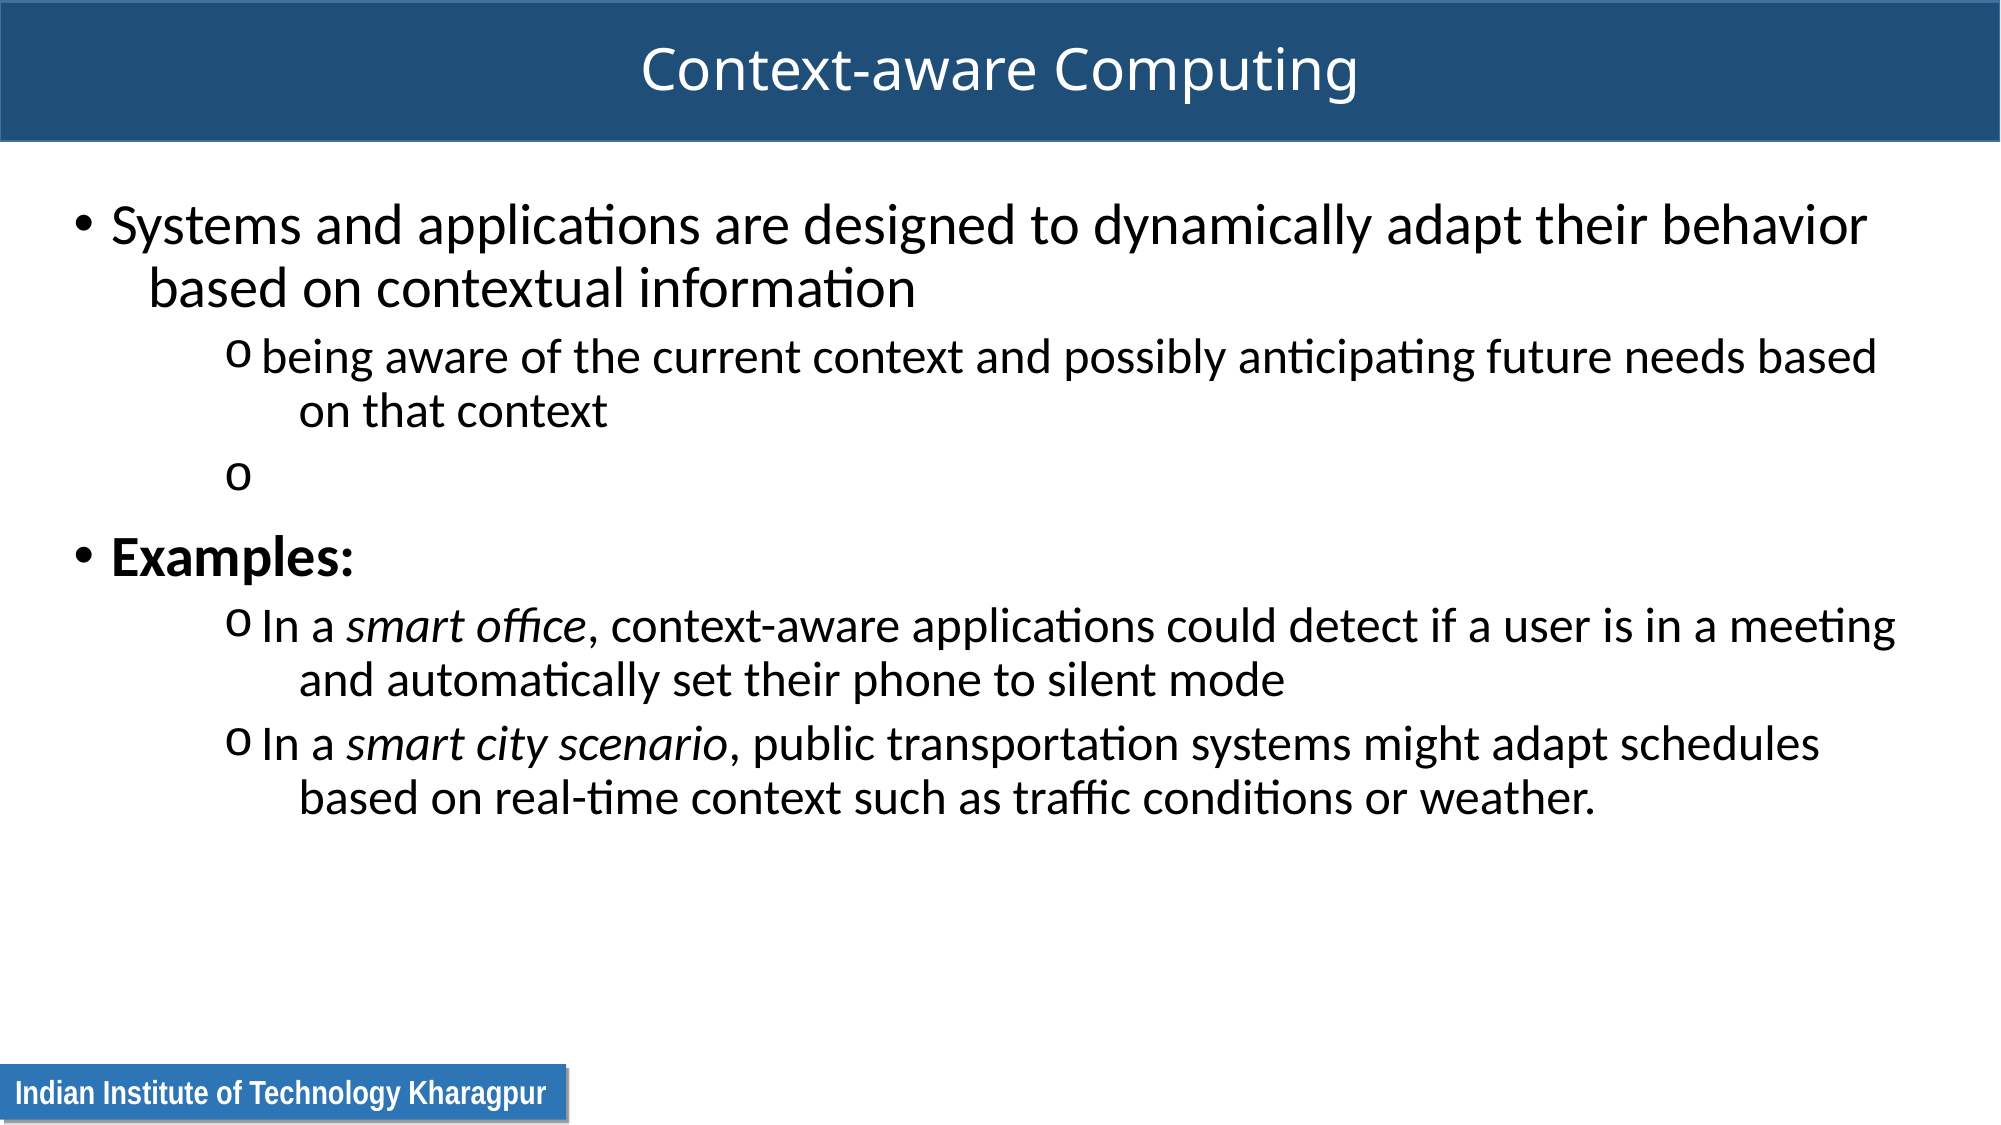

Context-aware Computing
# Systems and applications are designed to dynamically adapt their behavior based on contextual information
being aware of the current context and possibly anticipating future needs based on that context
Examples:
In a smart office, context-aware applications could detect if a user is in a meeting and automatically set their phone to silent mode
In a smart city scenario, public transportation systems might adapt schedules based on real-time context such as traffic conditions or weather.